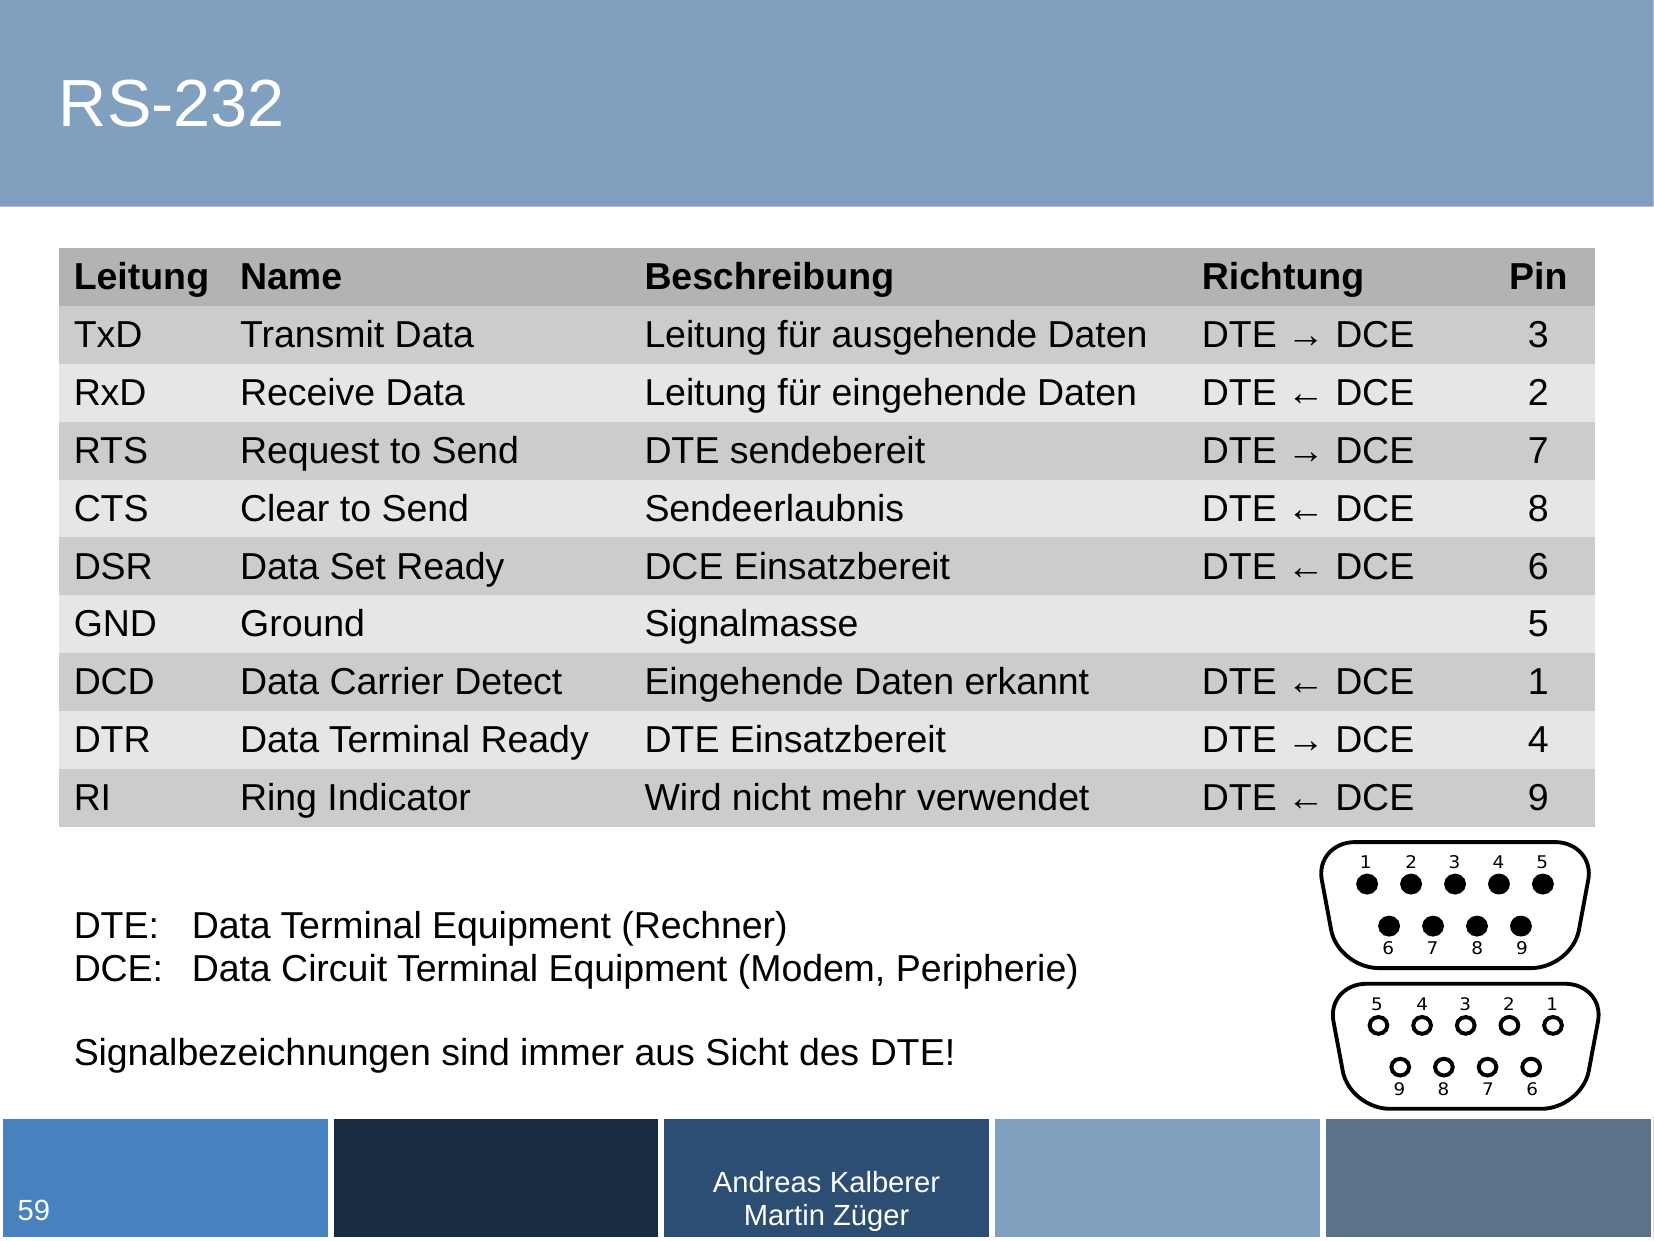

# RS-232
| Leitung | Name | Beschreibung | Richtung | Pin |
| --- | --- | --- | --- | --- |
| TxD | Transmit Data | Leitung für ausgehende Daten | DTE → DCE | 3 |
| RxD | Receive Data | Leitung für eingehende Daten | DTE ← DCE | 2 |
| RTS | Request to Send | DTE sendebereit | DTE → DCE | 7 |
| CTS | Clear to Send | Sendeerlaubnis | DTE ← DCE | 8 |
| DSR | Data Set Ready | DCE Einsatzbereit | DTE ← DCE | 6 |
| GND | Ground | Signalmasse | | 5 |
| DCD | Data Carrier Detect | Eingehende Daten erkannt | DTE ← DCE | 1 |
| DTR | Data Terminal Ready | DTE Einsatzbereit | DTE → DCE | 4 |
| RI | Ring Indicator | Wird nicht mehr verwendet | DTE ← DCE | 9 |
DTE:	Data Terminal Equipment (Rechner)
DCE:	Data Circuit Terminal Equipment (Modem, Peripherie)
Signalbezeichnungen sind immer aus Sicht des DTE!
LibreOffice Productivity Suite
59